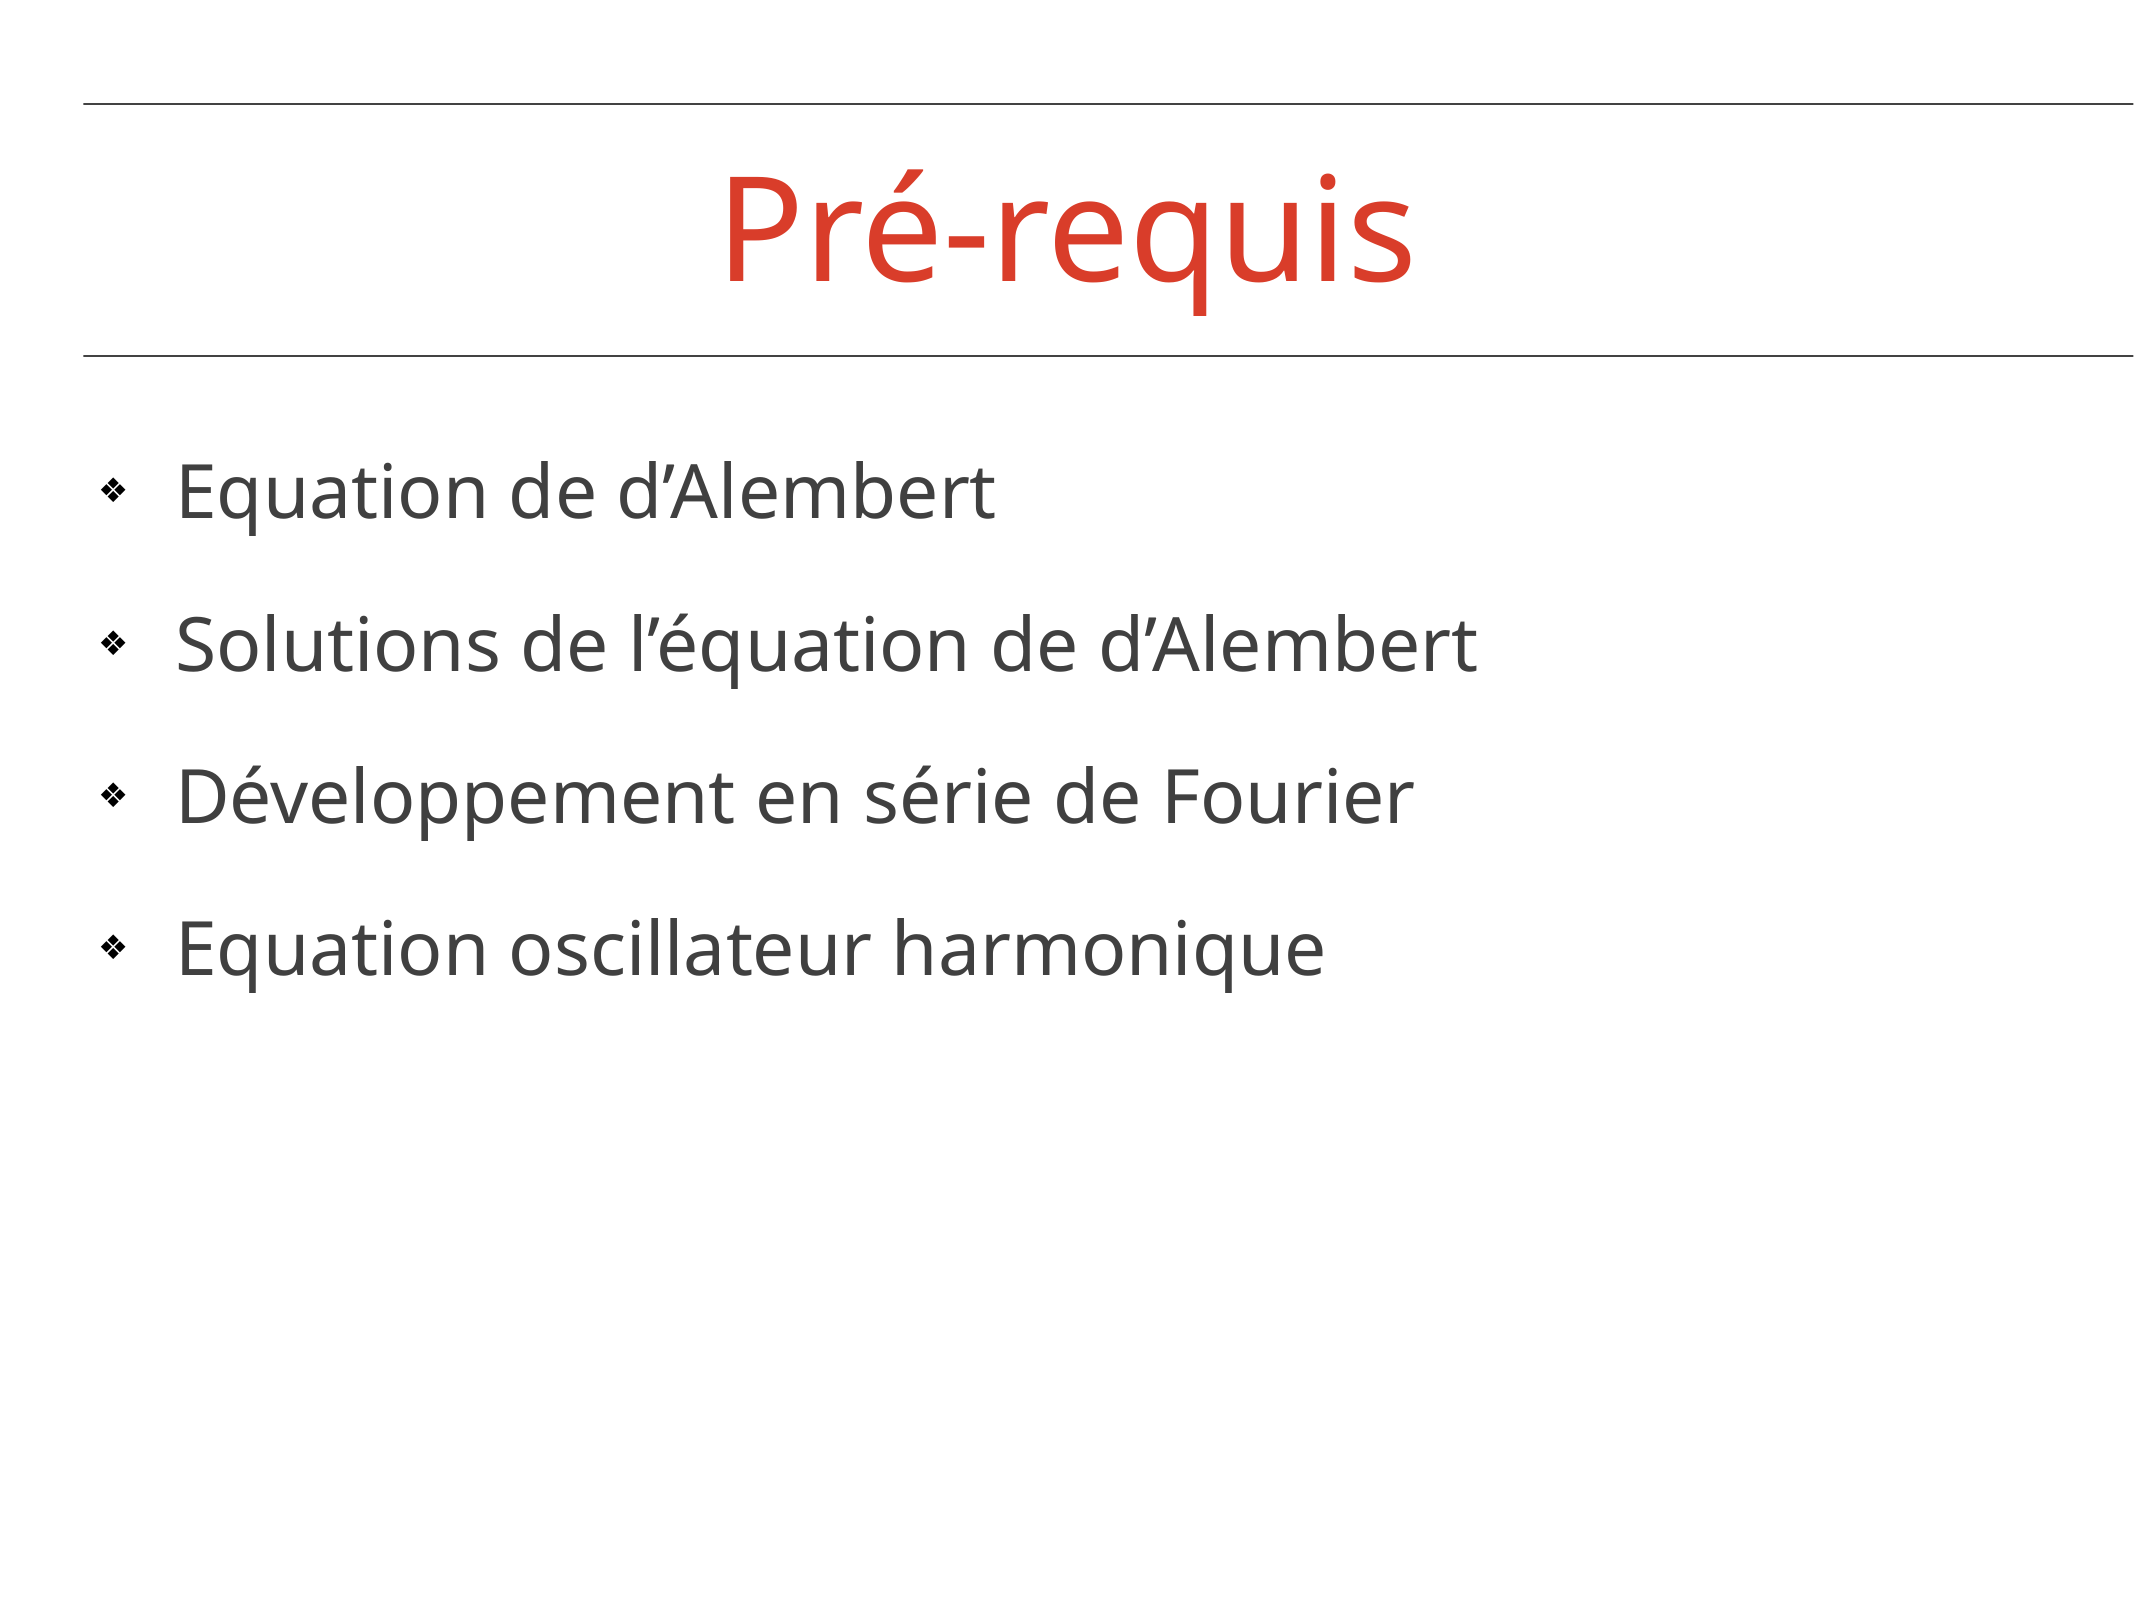

Pré-requis
Equation de d’Alembert
Solutions de l’équation de d’Alembert
Développement en série de Fourier
Equation oscillateur harmonique